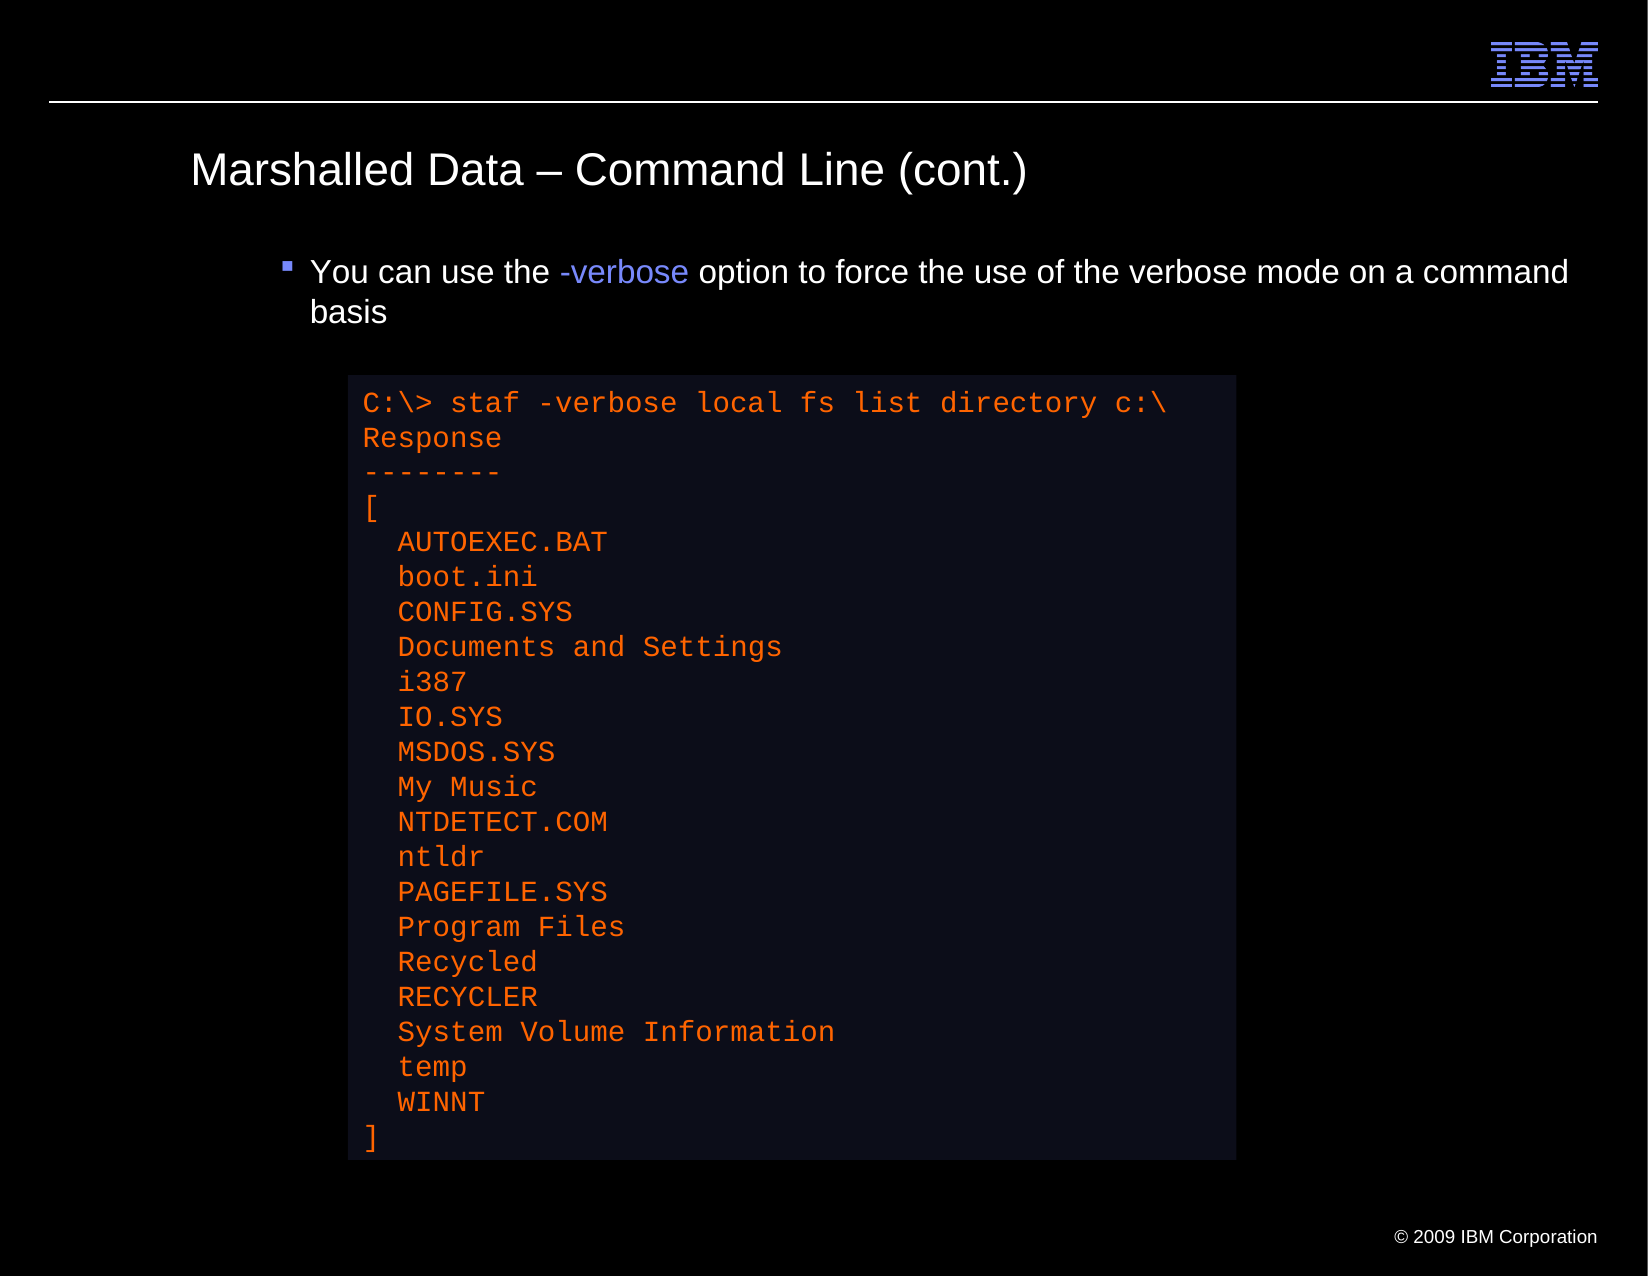

# Marshalled Data – Command Line (cont.)
You can use the -verbose option to force the use of the verbose mode on a command basis
C:\> staf -verbose local fs list directory c:\
Response
--------
[
 AUTOEXEC.BAT
 boot.ini
 CONFIG.SYS
 Documents and Settings
 i387
 IO.SYS
 MSDOS.SYS
 My Music
 NTDETECT.COM
 ntldr
 PAGEFILE.SYS
 Program Files
 Recycled
 RECYCLER
 System Volume Information
 temp
 WINNT
]